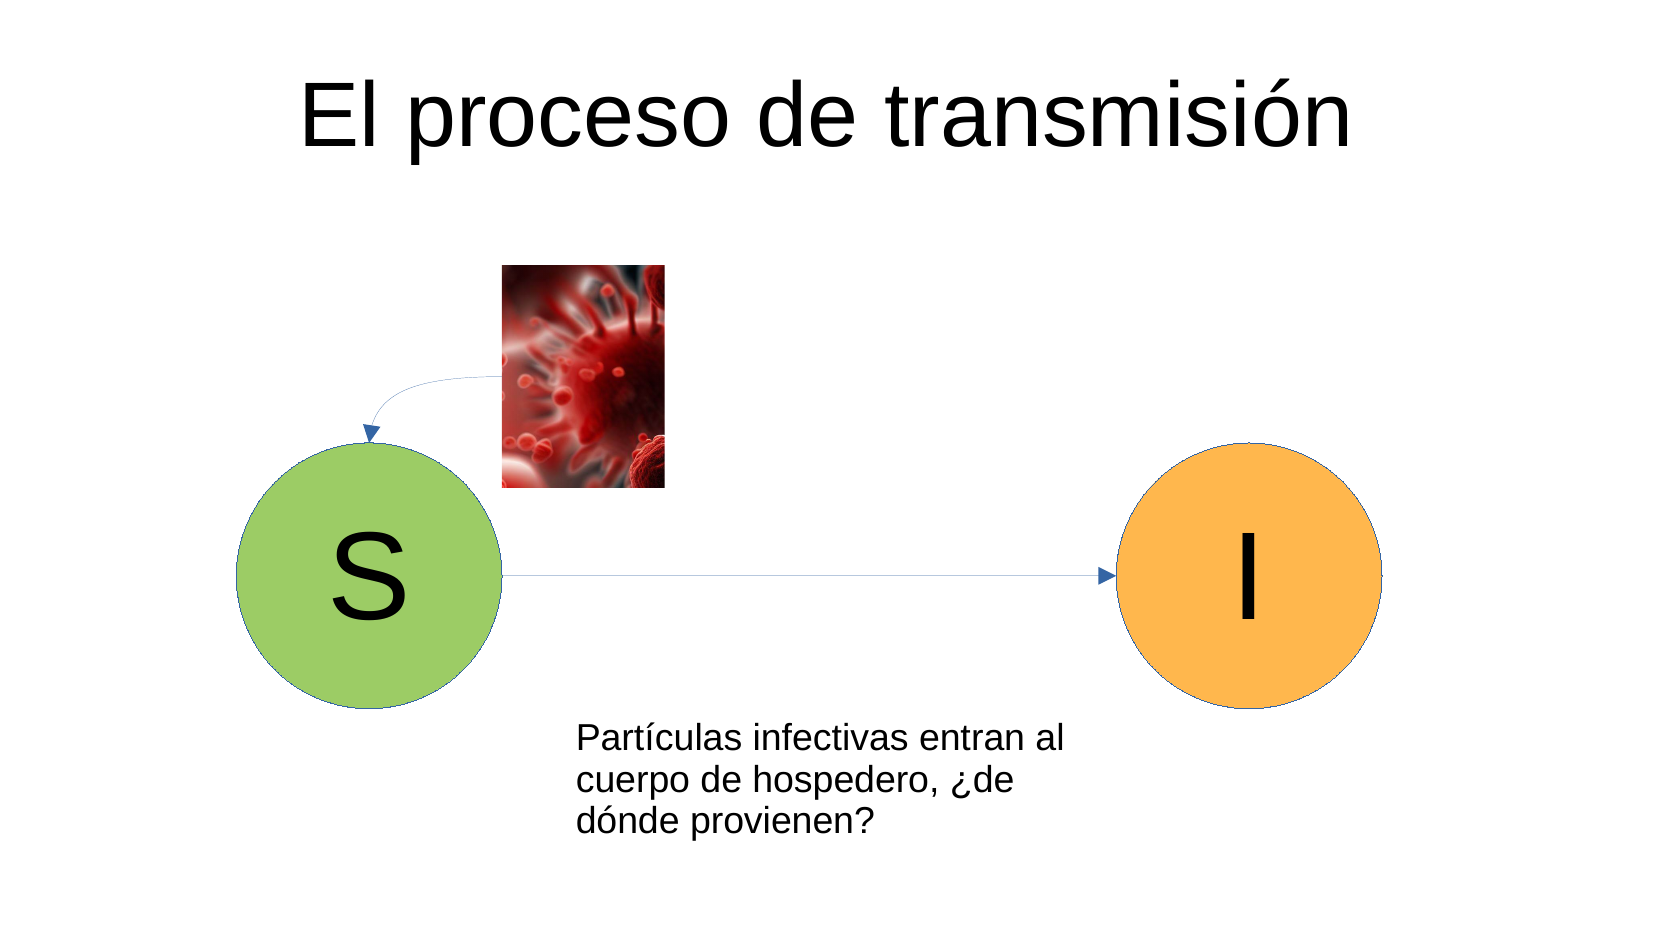

# El proceso de transmisión
S
I
Partículas infectivas entran al cuerpo de hospedero, ¿de dónde provienen?